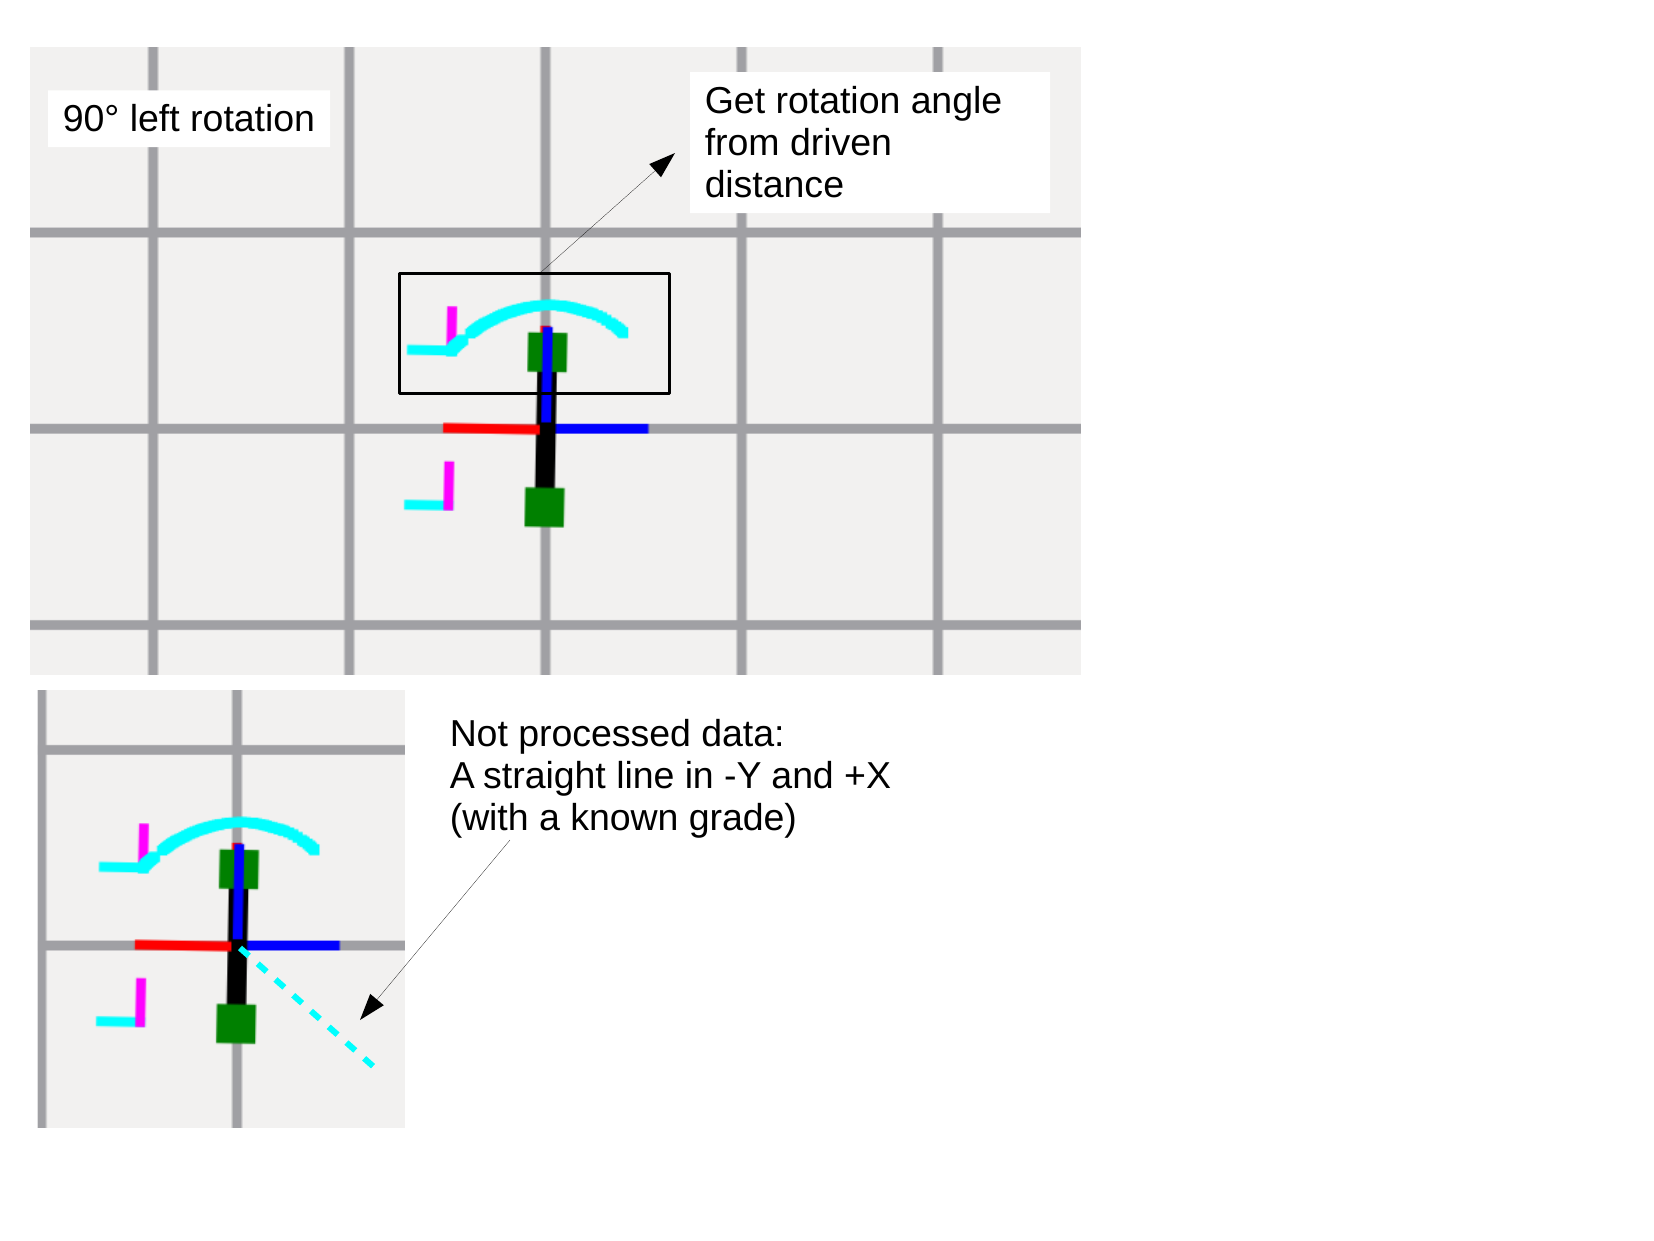

Get rotation angle from driven distance
90° left rotation
Not processed data:
A straight line in -Y and +X (with a known grade)